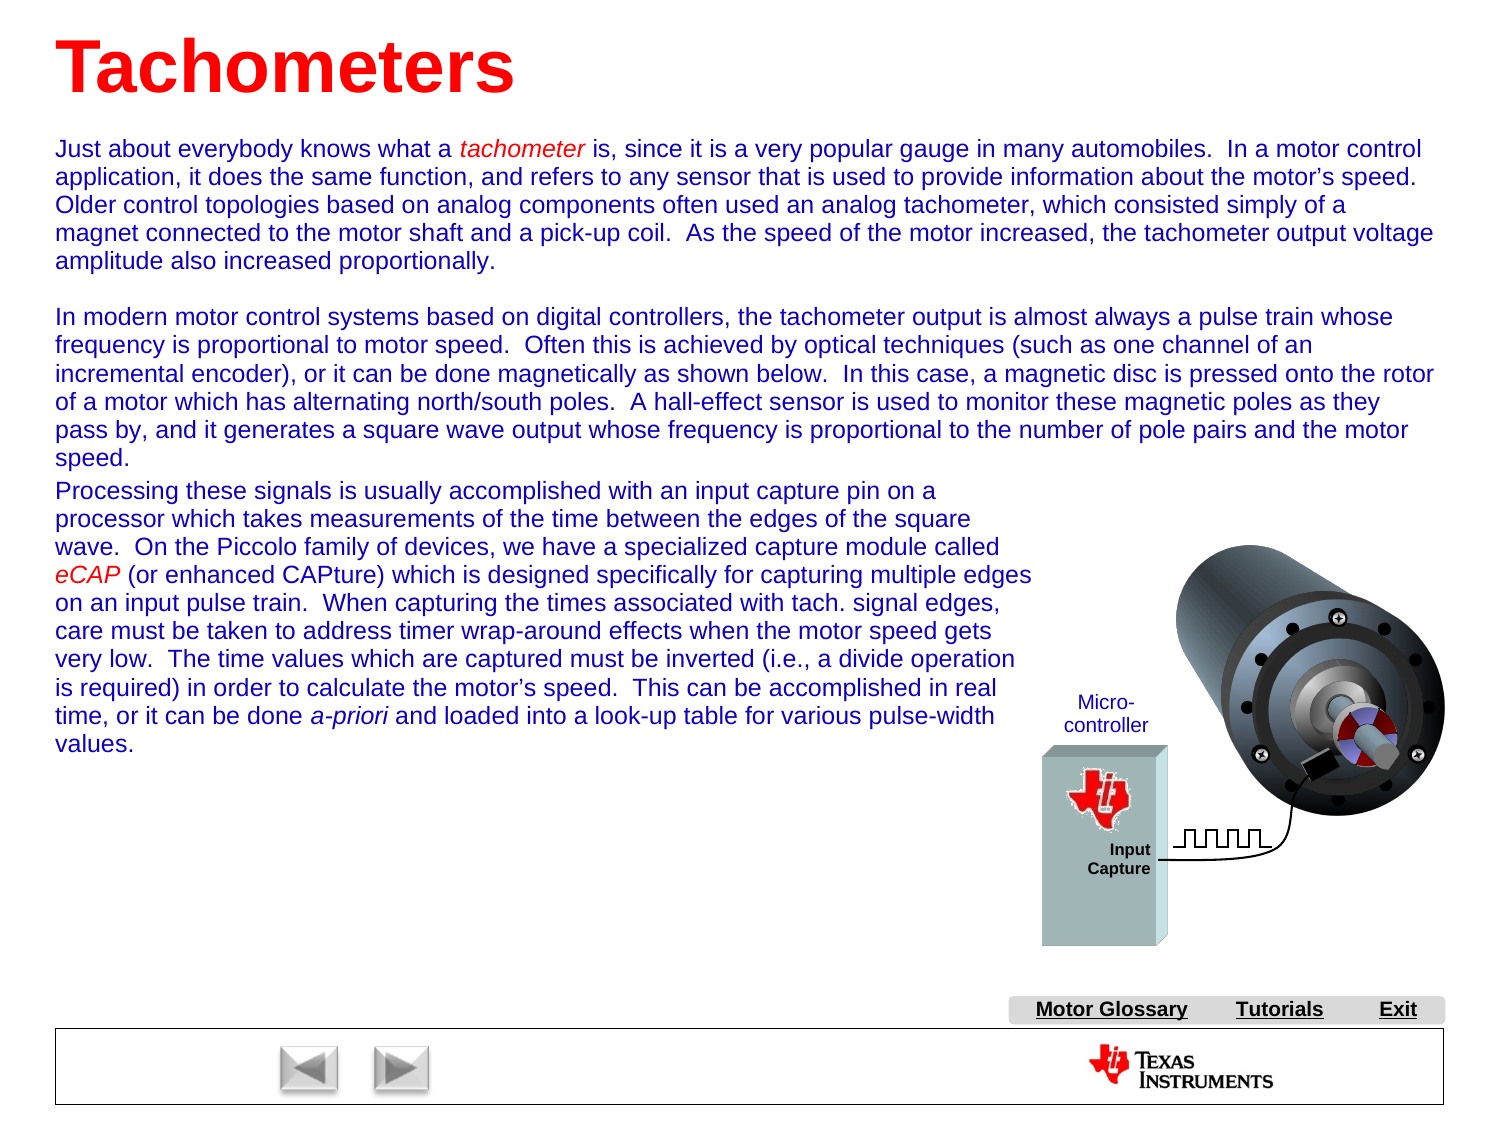

# Tachometers
Just about everybody knows what a tachometer is, since it is a very popular gauge in many automobiles. In a motor control application, it does the same function, and refers to any sensor that is used to provide information about the motor’s speed. Older control topologies based on analog components often used an analog tachometer, which consisted simply of a magnet connected to the motor shaft and a pick-up coil. As the speed of the motor increased, the tachometer output voltage amplitude also increased proportionally.
In modern motor control systems based on digital controllers, the tachometer output is almost always a pulse train whose frequency is proportional to motor speed. Often this is achieved by optical techniques (such as one channel of an incremental encoder), or it can be done magnetically as shown below. In this case, a magnetic disc is pressed onto the rotor of a motor which has alternating north/south poles. A hall-effect sensor is used to monitor these magnetic poles as they pass by, and it generates a square wave output whose frequency is proportional to the number of pole pairs and the motor speed.
Processing these signals is usually accomplished with an input capture pin on a processor which takes measurements of the time between the edges of the square wave. On the Piccolo family of devices, we have a specialized capture module called eCAP (or enhanced CAPture) which is designed specifically for capturing multiple edges on an input pulse train. When capturing the times associated with tach. signal edges, care must be taken to address timer wrap-around effects when the motor speed gets very low. The time values which are captured must be inverted (i.e., a divide operation is required) in order to calculate the motor’s speed. This can be accomplished in real time, or it can be done a-priori and loaded into a look-up table for various pulse-width values.
Micro-controller
Input Capture